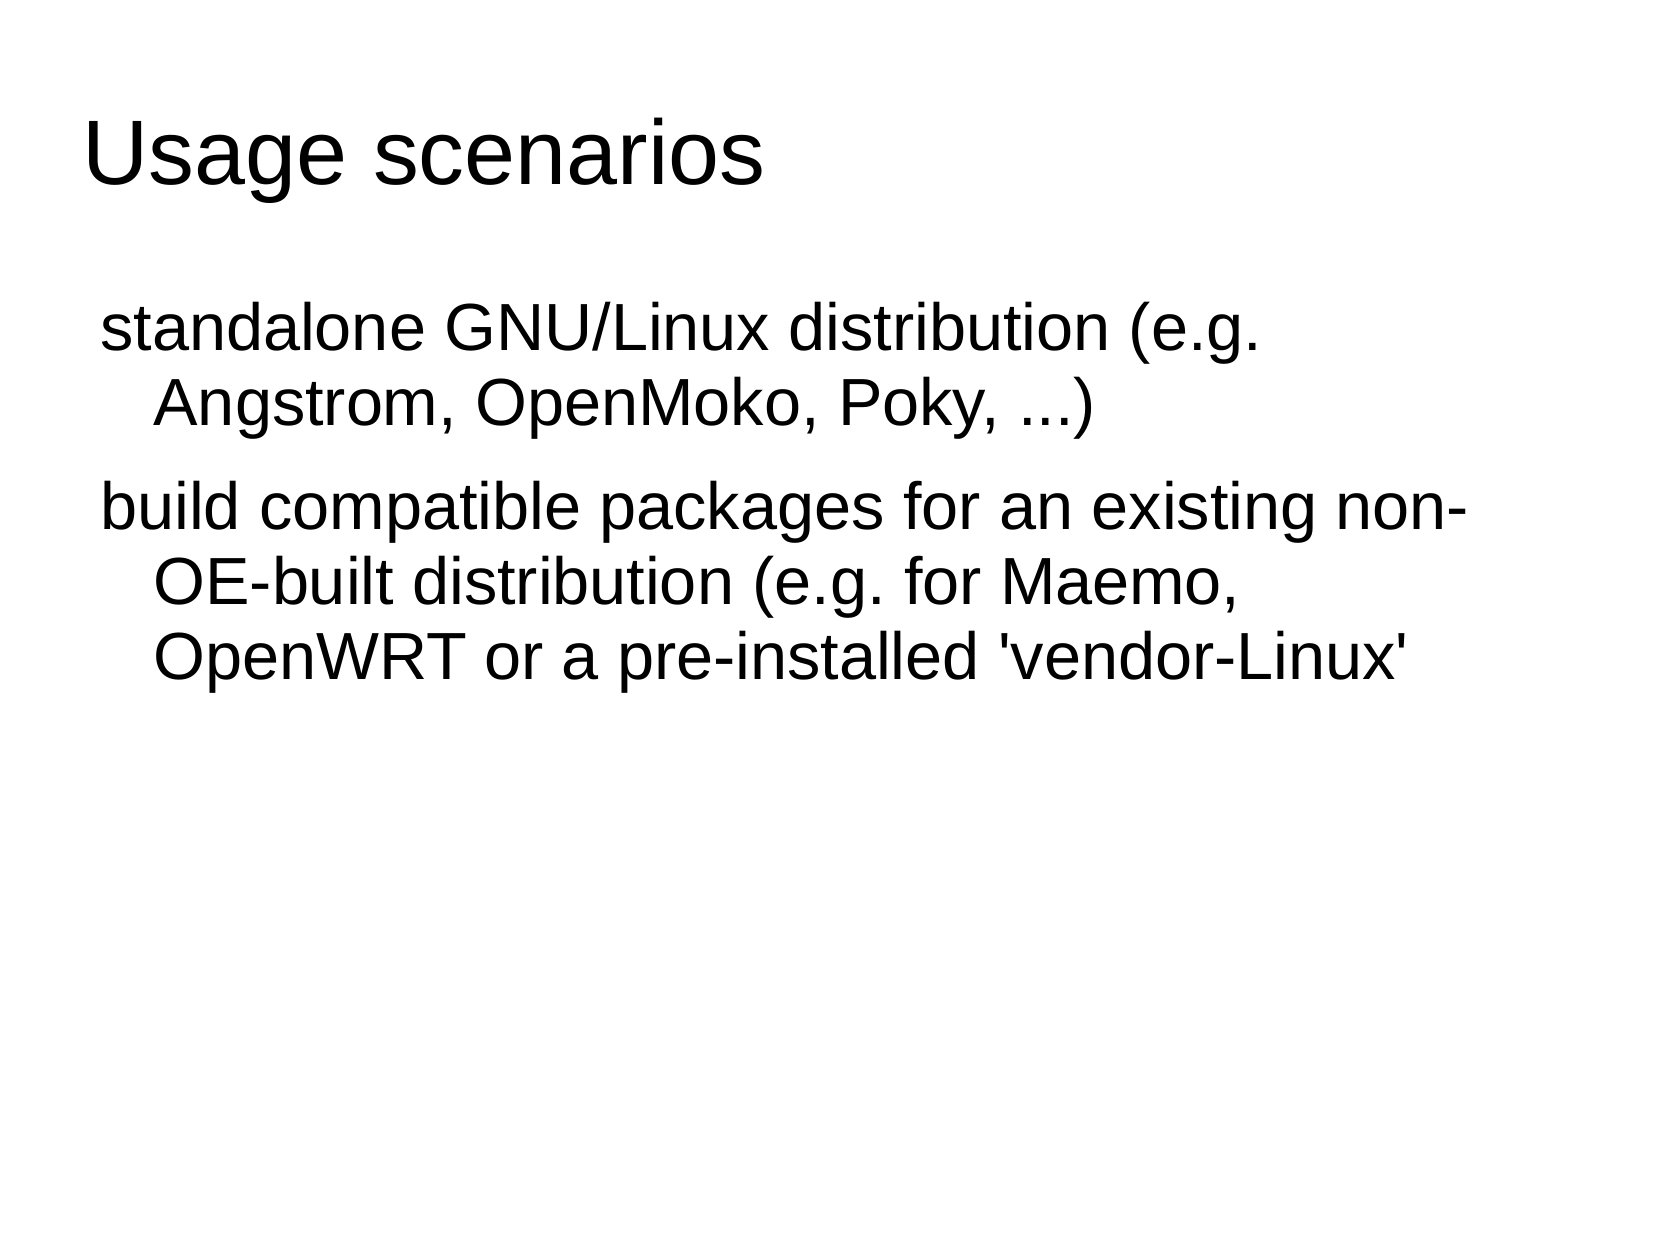

# Usage scenarios
standalone GNU/Linux distribution (e.g. Angstrom, OpenMoko, Poky, ...)
build compatible packages for an existing non-OE-built distribution (e.g. for Maemo, OpenWRT or a pre-installed 'vendor-Linux'